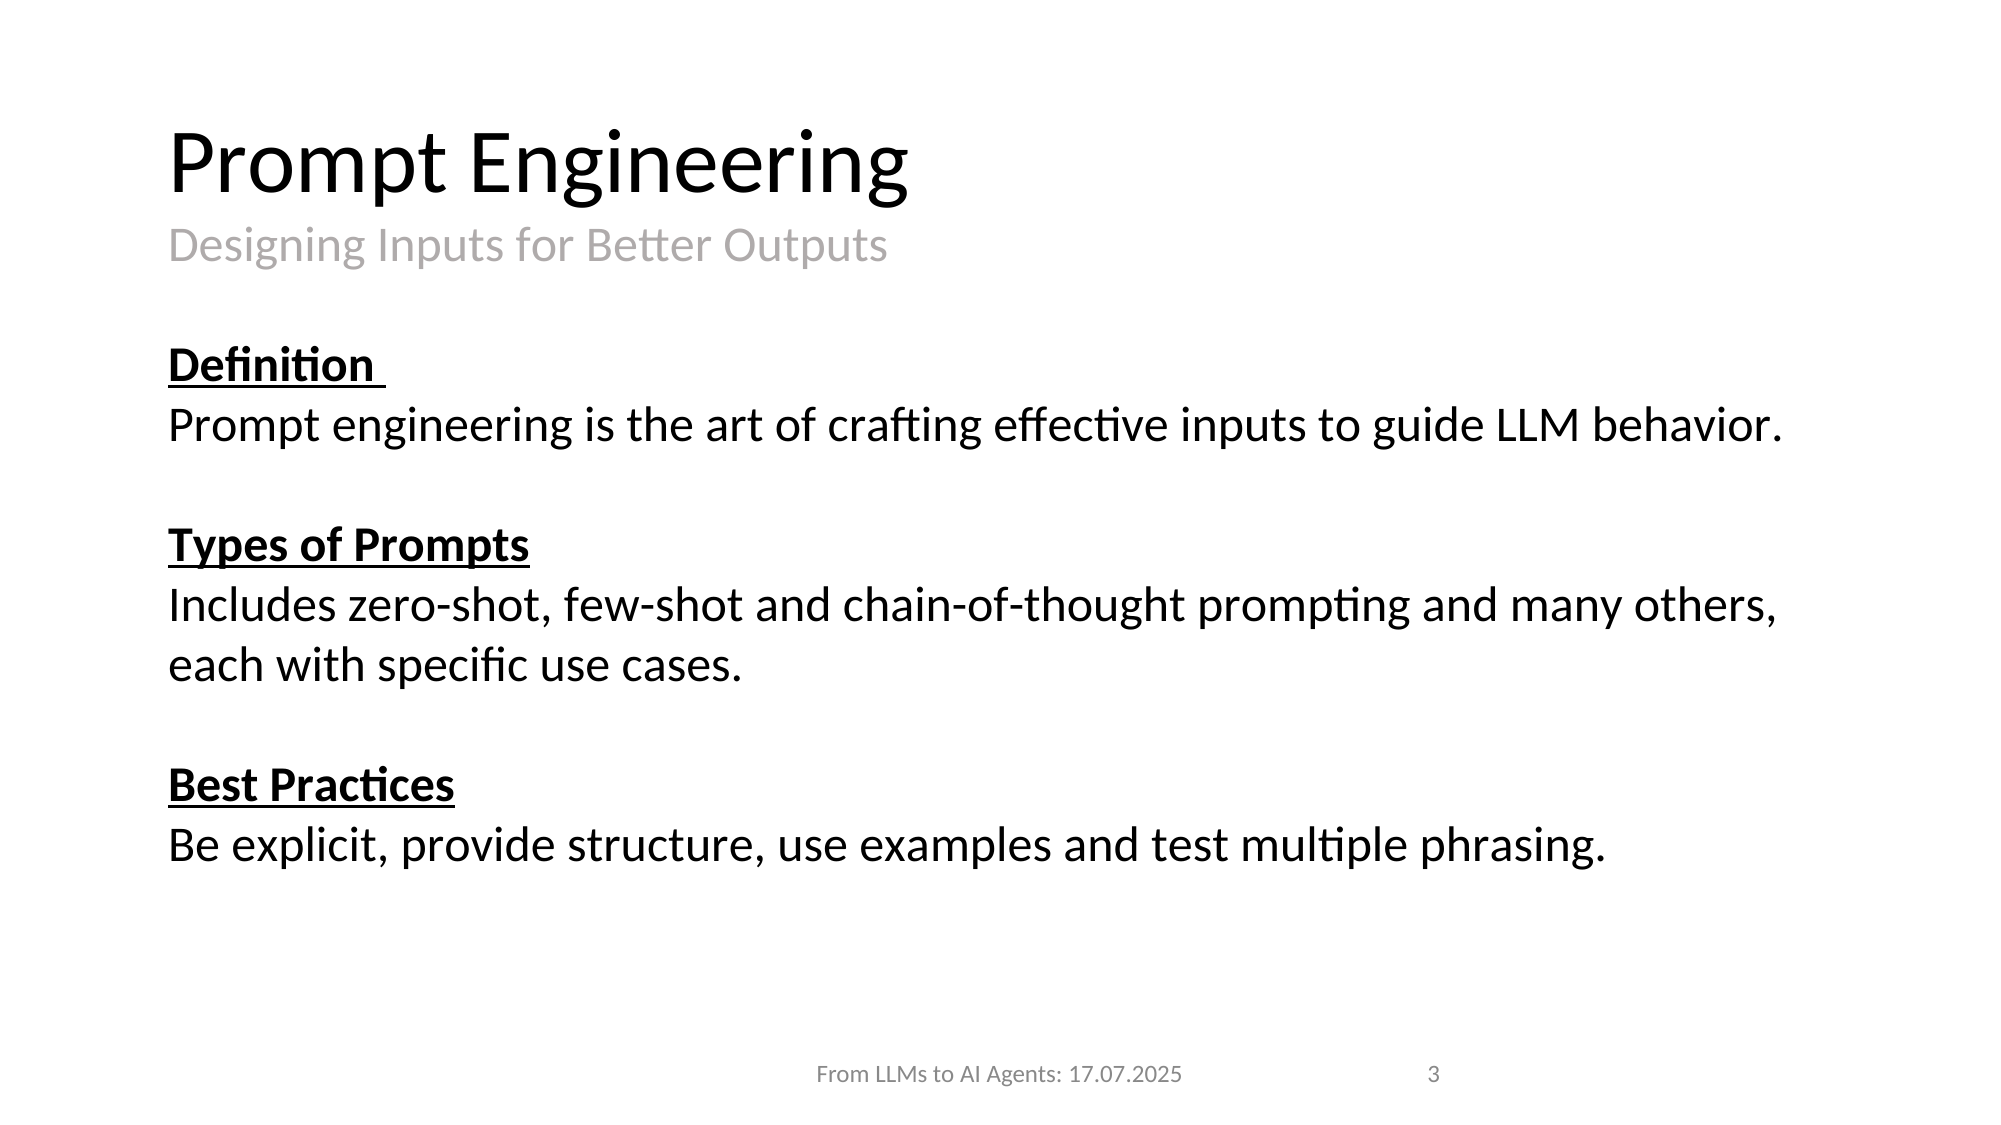

Prompt Engineering
Designing Inputs for Better Outputs
Definition
Prompt engineering is the art of crafting effective inputs to guide LLM behavior.
Types of Prompts
Includes zero-shot, few-shot and chain-of-thought prompting and many others, each with specific use cases.
Best Practices
Be explicit, provide structure, use examples and test multiple phrasing.
From LLMs to AI Agents: 17.07.2025